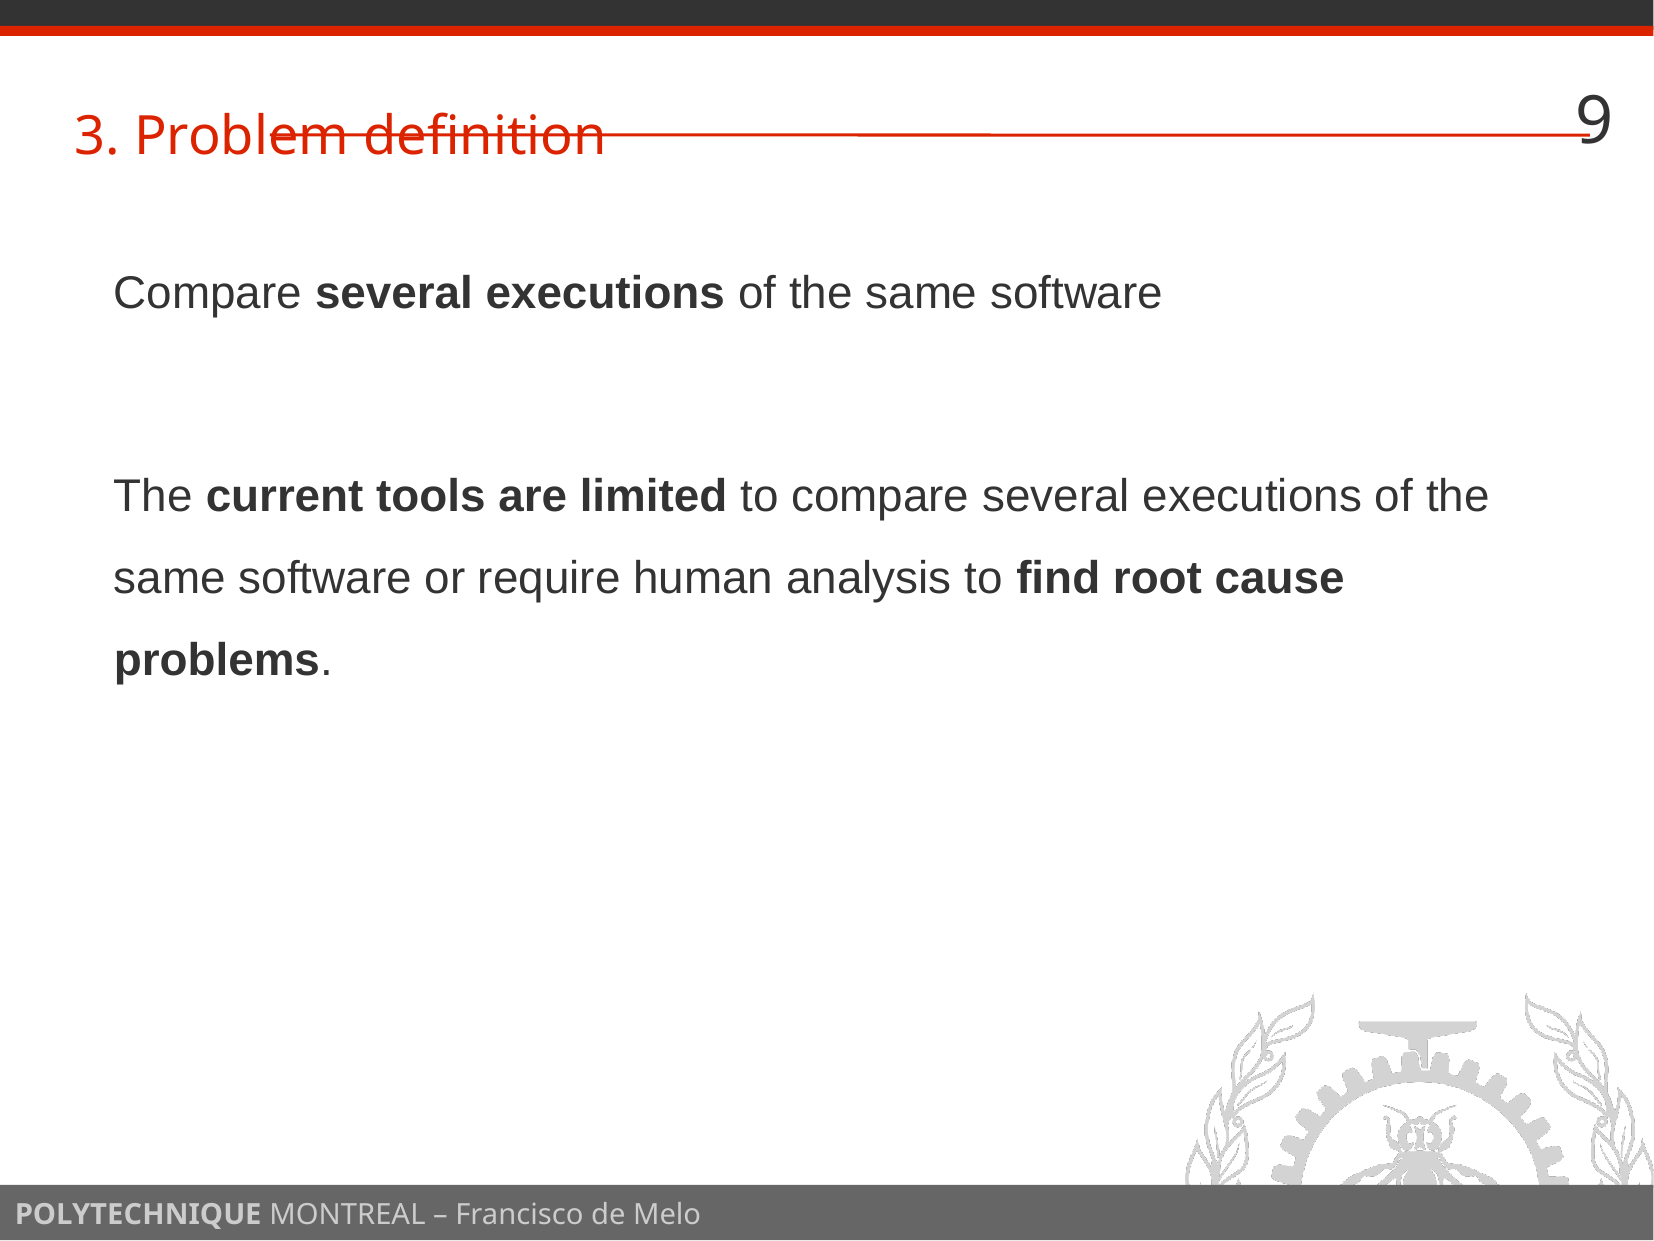

9
3. Problem definition
Compare several executions of the same software
The current tools are limited to compare several executions of the same software or require human analysis to find root cause problems.
POLYTECHNIQUE MONTREAL – Francisco de Melo